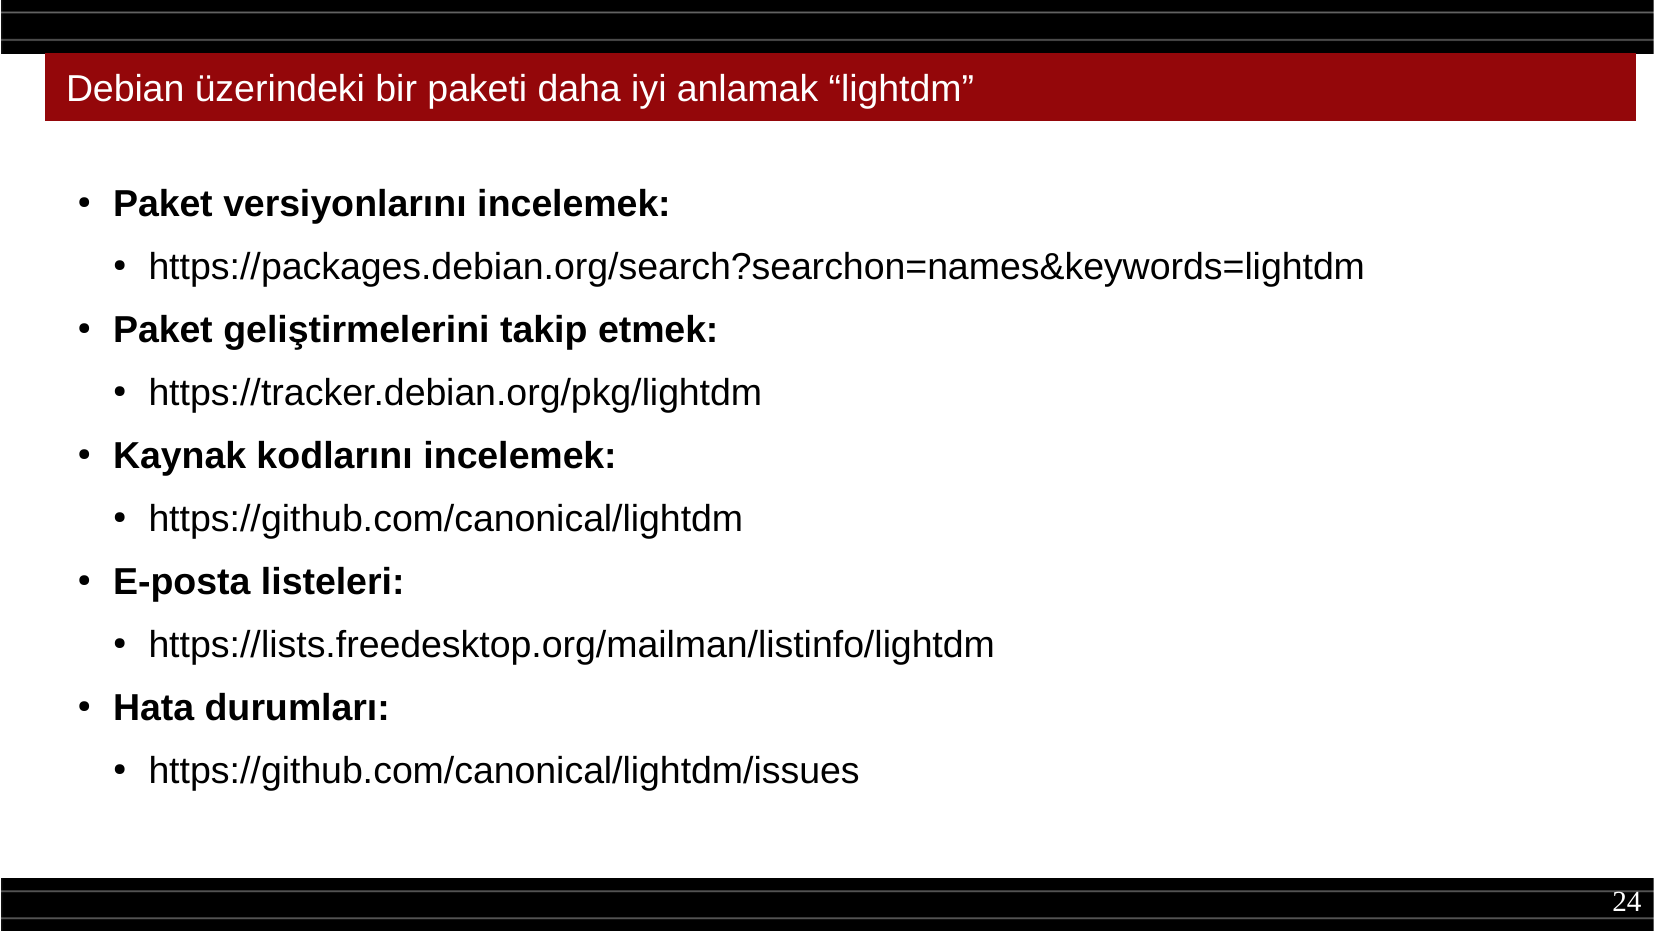

Debian üzerindeki bir paketi daha iyi anlamak “lightdm”
Paket versiyonlarını incelemek:
https://packages.debian.org/search?searchon=names&keywords=lightdm
Paket geliştirmelerini takip etmek:
https://tracker.debian.org/pkg/lightdm
Kaynak kodlarını incelemek:
https://github.com/canonical/lightdm
E-posta listeleri:
https://lists.freedesktop.org/mailman/listinfo/lightdm
Hata durumları:
https://github.com/canonical/lightdm/issues